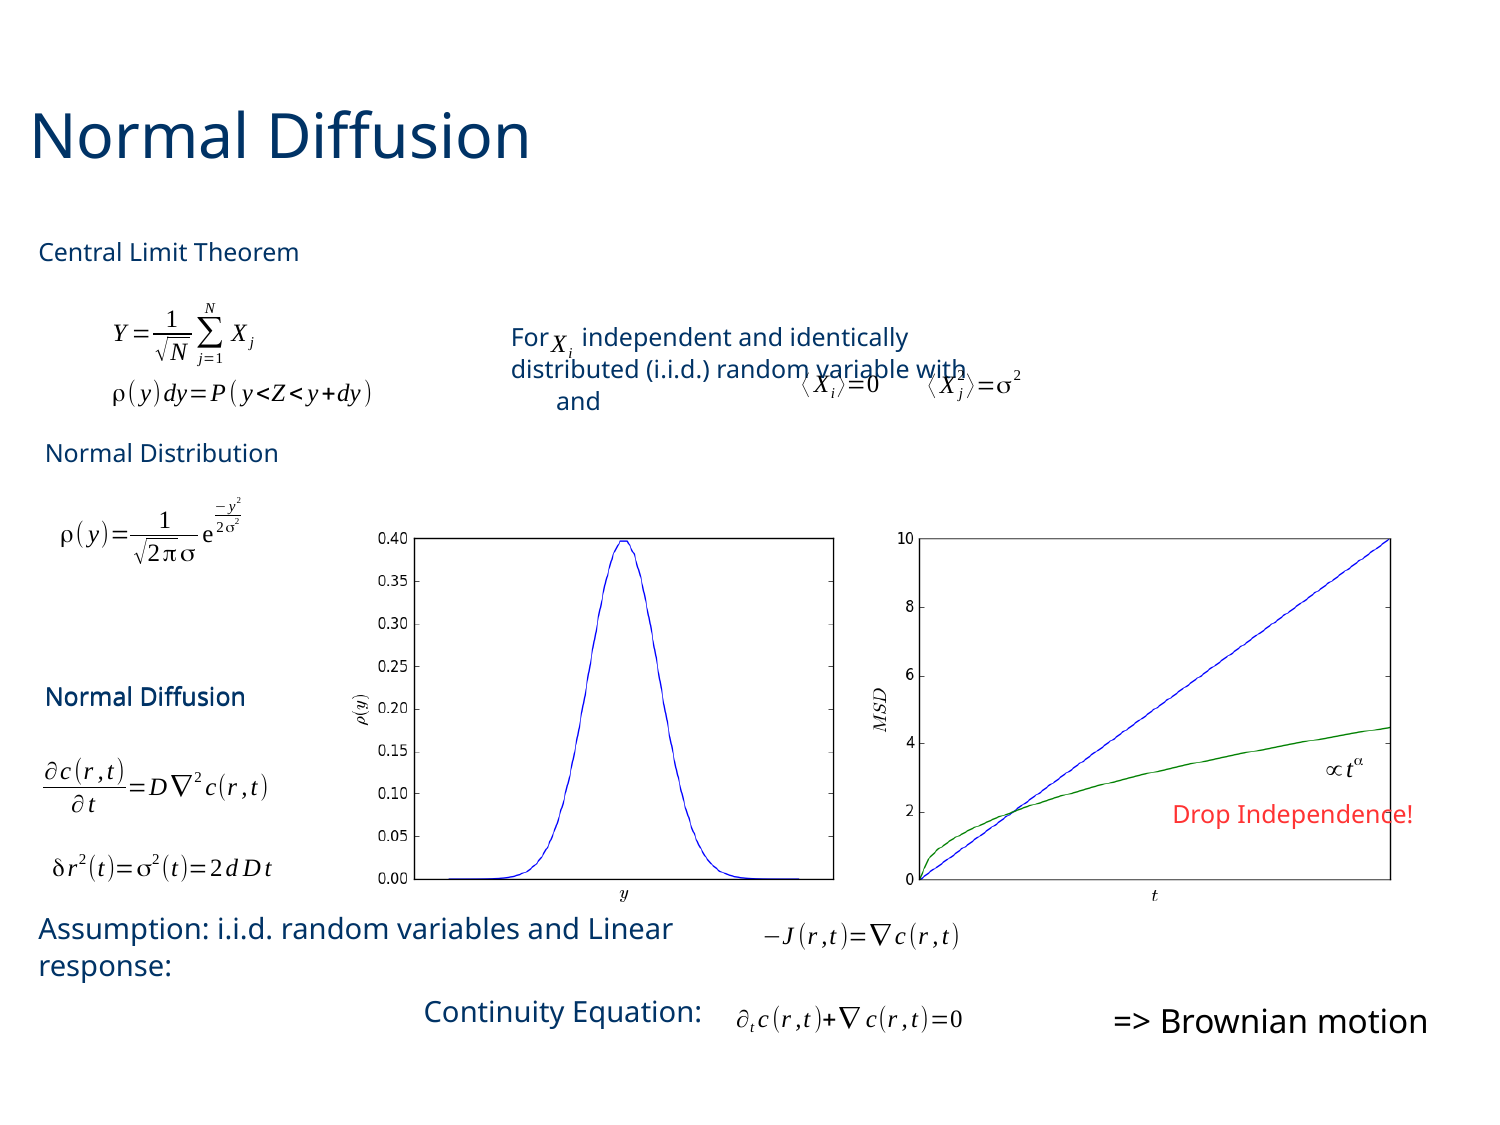

# Normal Diffusion
Central Limit Theorem
For independent and identically distributed (i.i.d.) random variable with and
 Normal Distribution
 Normal Diffusion
 Normal Diffusion
Drop Independence!
Assumption: i.i.d. random variables and Linear response:
Continuity Equation:
=> Brownian motion